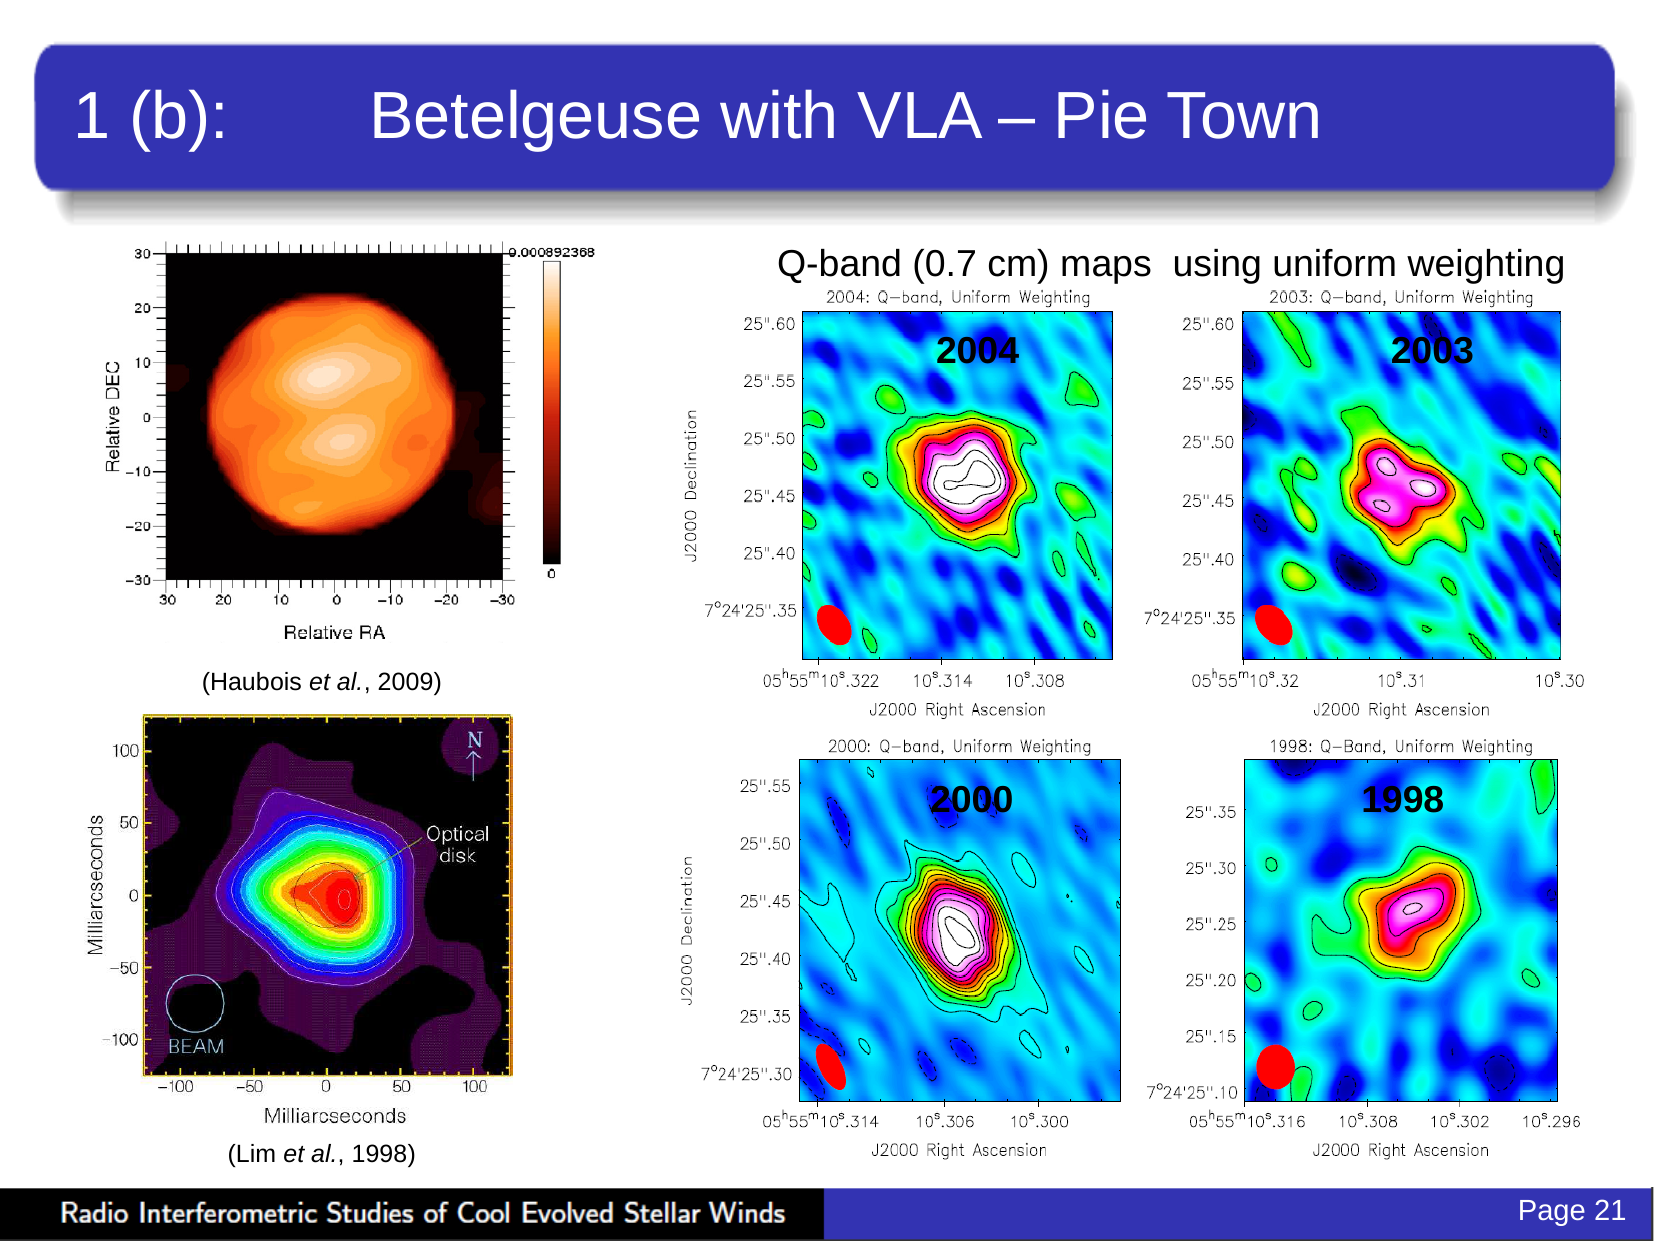

1 (b): 	Betelgeuse with VLA – Pie Town
Q-band (0.7 cm) maps using uniform weighting
2004
2003
(Haubois et al., 2009)
2000
1998
(Lim et al., 1998)
Page 21